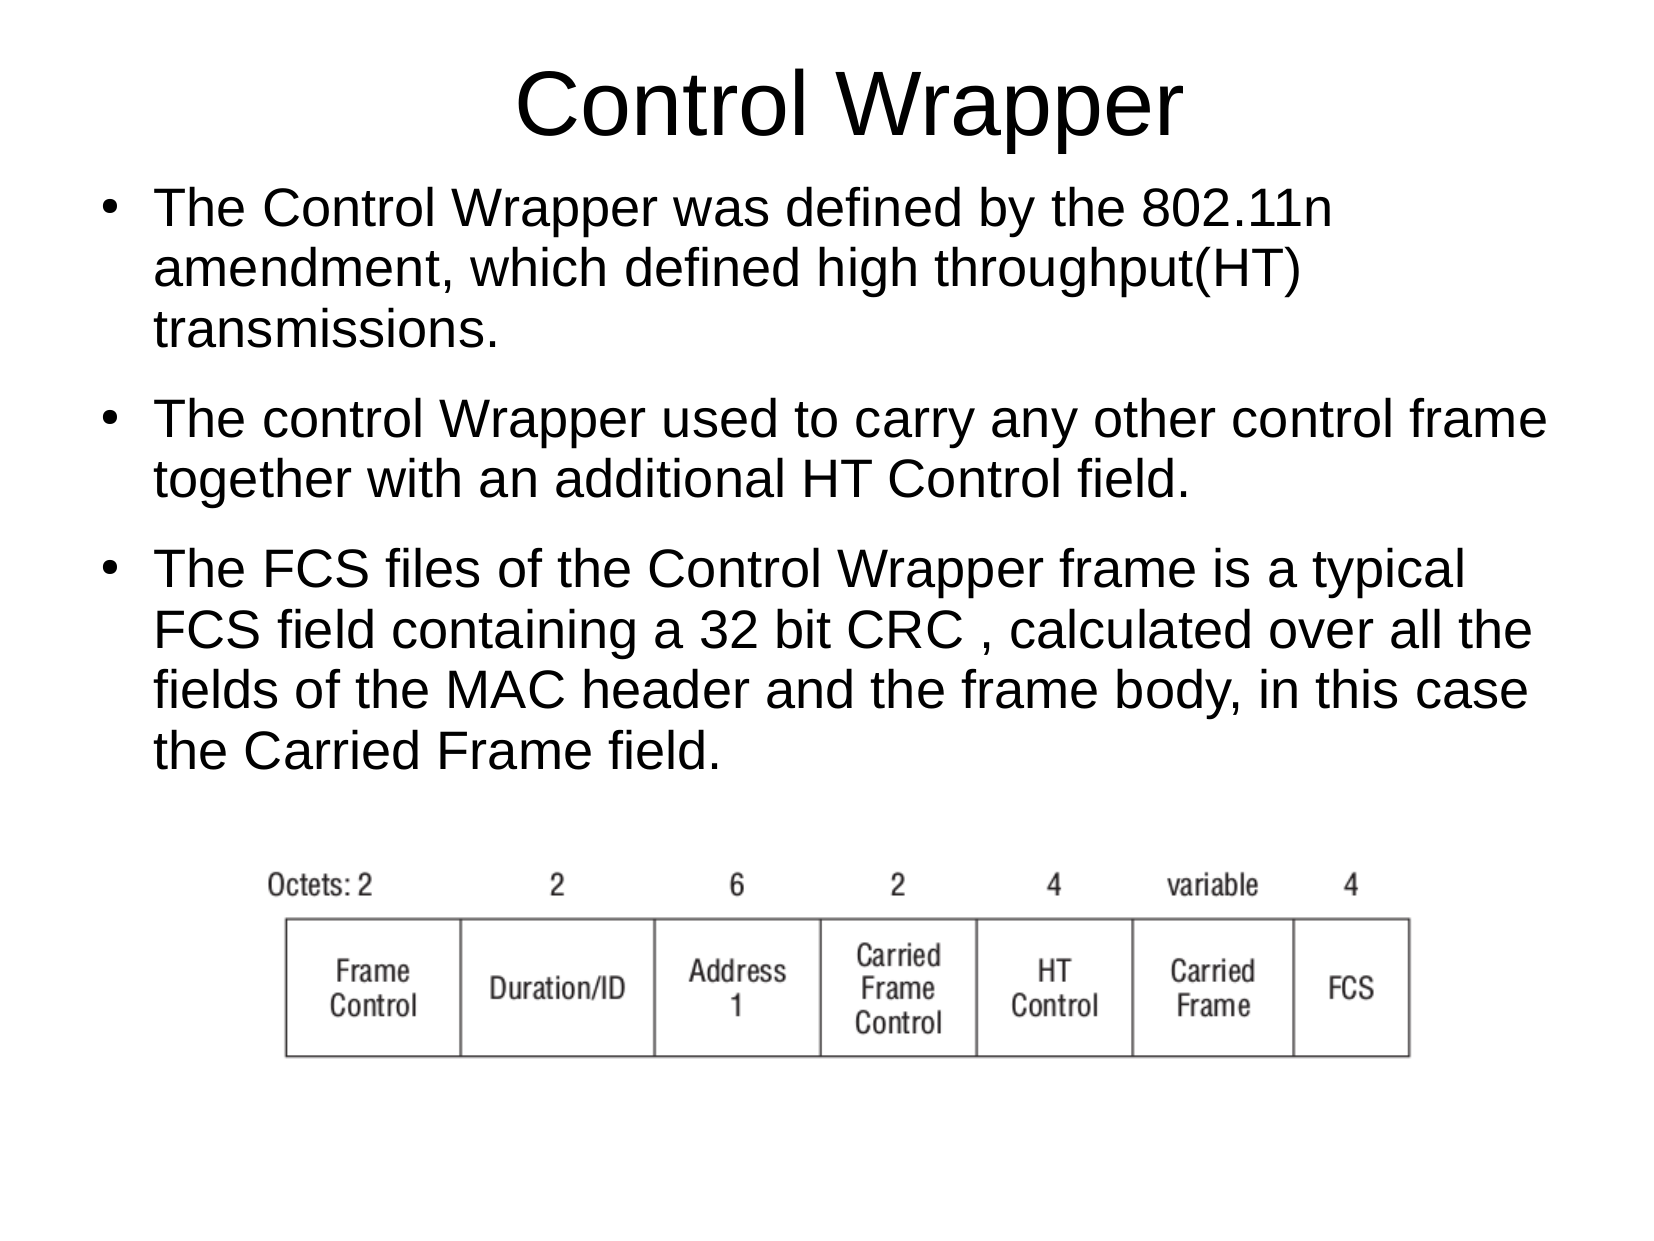

# Control Wrapper
The Control Wrapper was defined by the 802.11n amendment, which defined high throughput(HT) transmissions.
The control Wrapper used to carry any other control frame together with an additional HT Control field.
The FCS files of the Control Wrapper frame is a typical FCS field containing a 32 bit CRC , calculated over all the fields of the MAC header and the frame body, in this case the Carried Frame field.